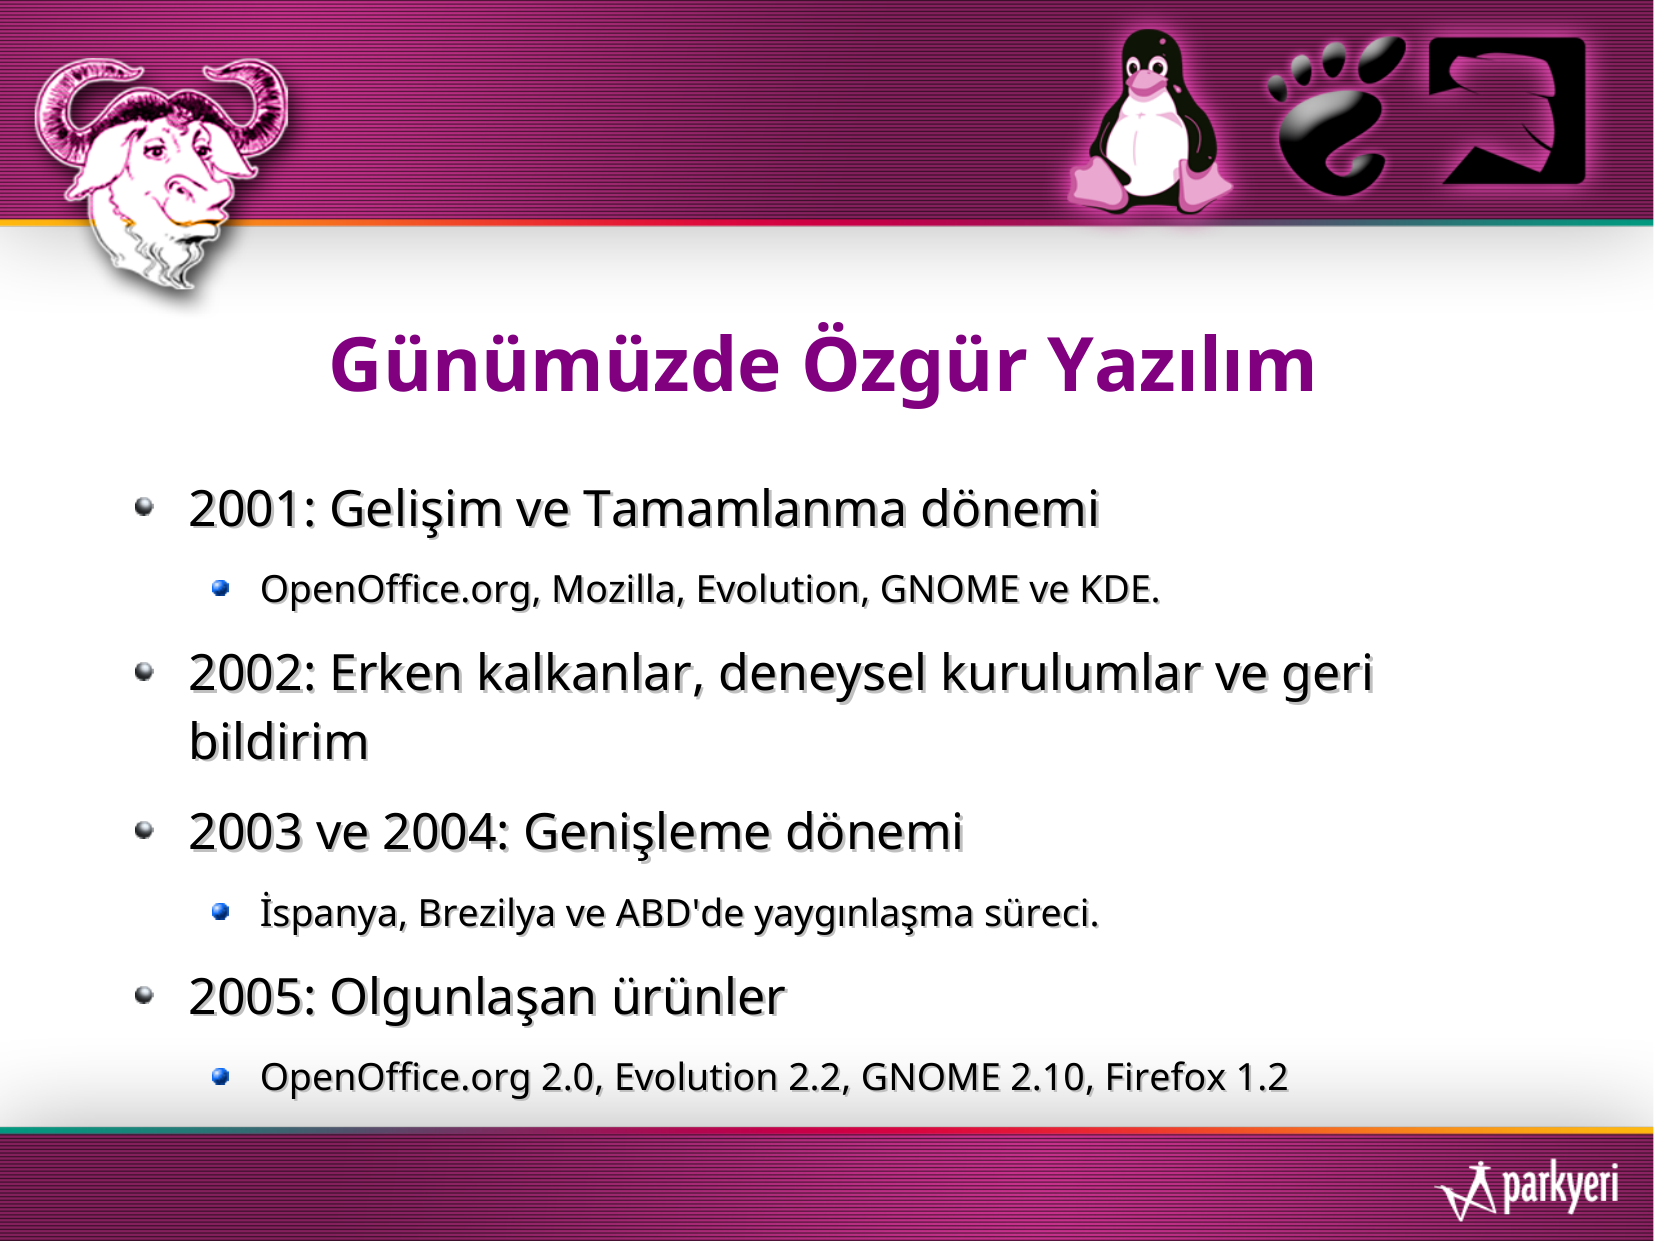

# Günümüzde Özgür Yazılım
2001: Gelişim ve Tamamlanma dönemi
OpenOffice.org, Mozilla, Evolution, GNOME ve KDE.
2002: Erken kalkanlar, deneysel kurulumlar ve geri bildirim
2003 ve 2004: Genişleme dönemi
İspanya, Brezilya ve ABD'de yaygınlaşma süreci.
2005: Olgunlaşan ürünler
OpenOffice.org 2.0, Evolution 2.2, GNOME 2.10, Firefox 1.2